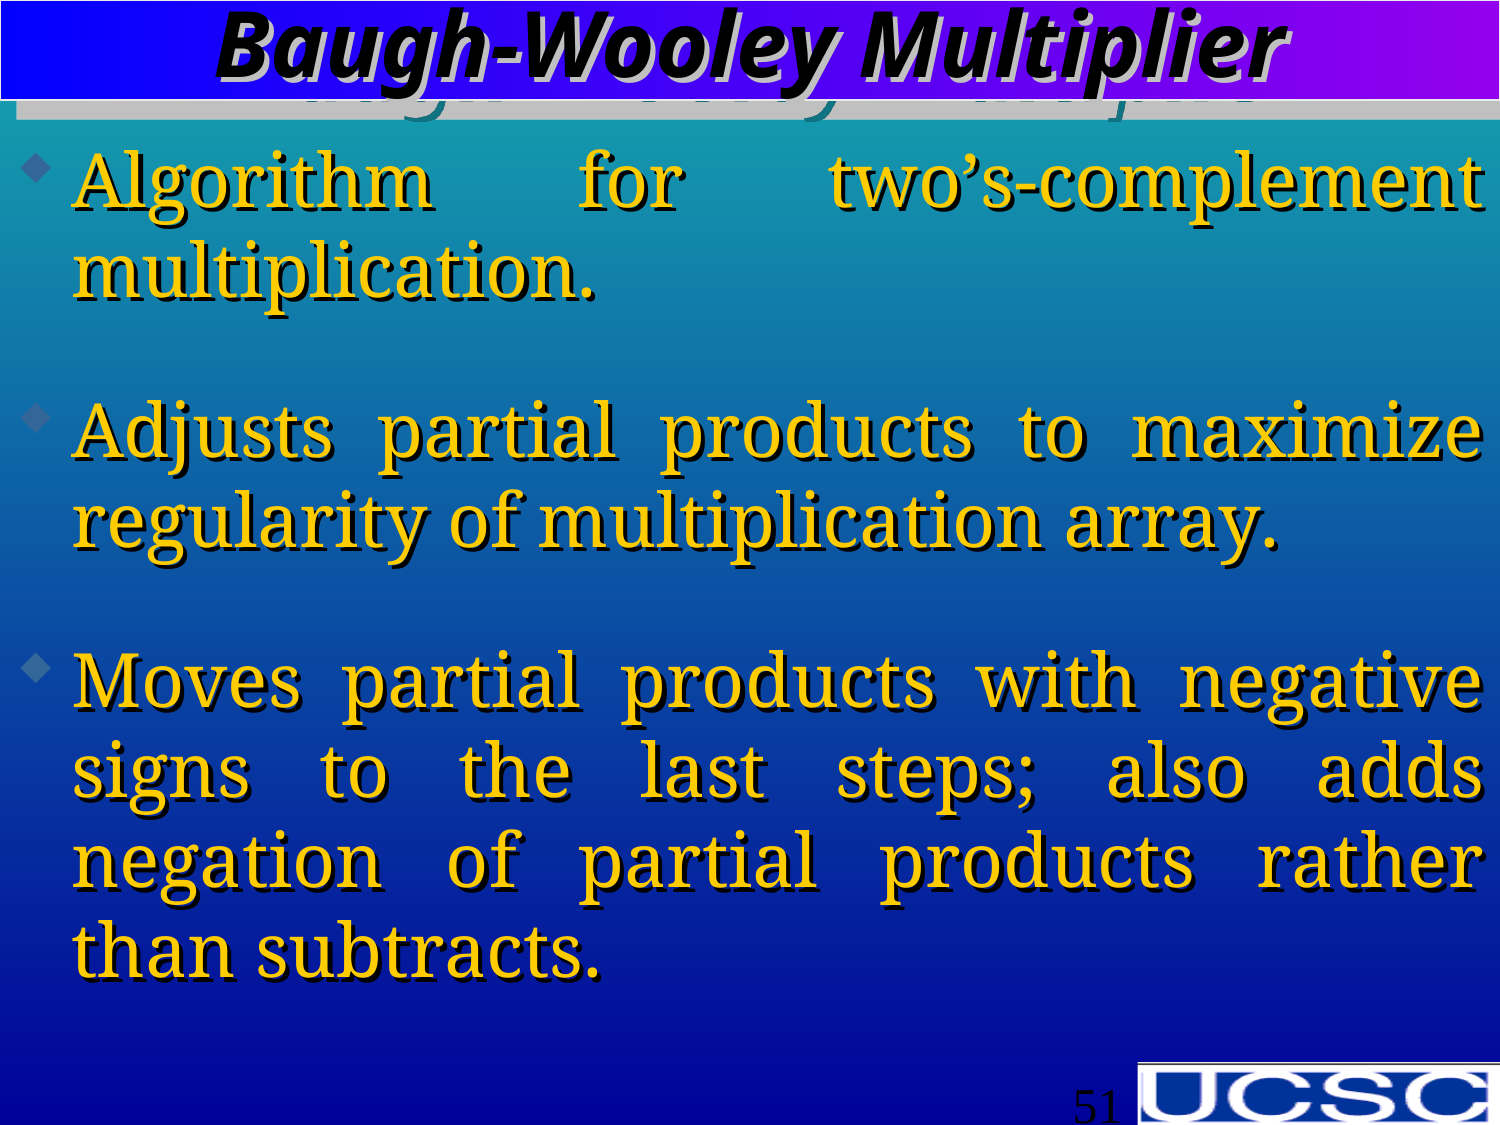

# Baugh-Wooley Multiplier
Algorithm for two’s-complement multiplication.
Adjusts partial products to maximize regularity of multiplication array.
Moves partial products with negative signs to the last steps; also adds negation of partial products rather than subtracts.
51